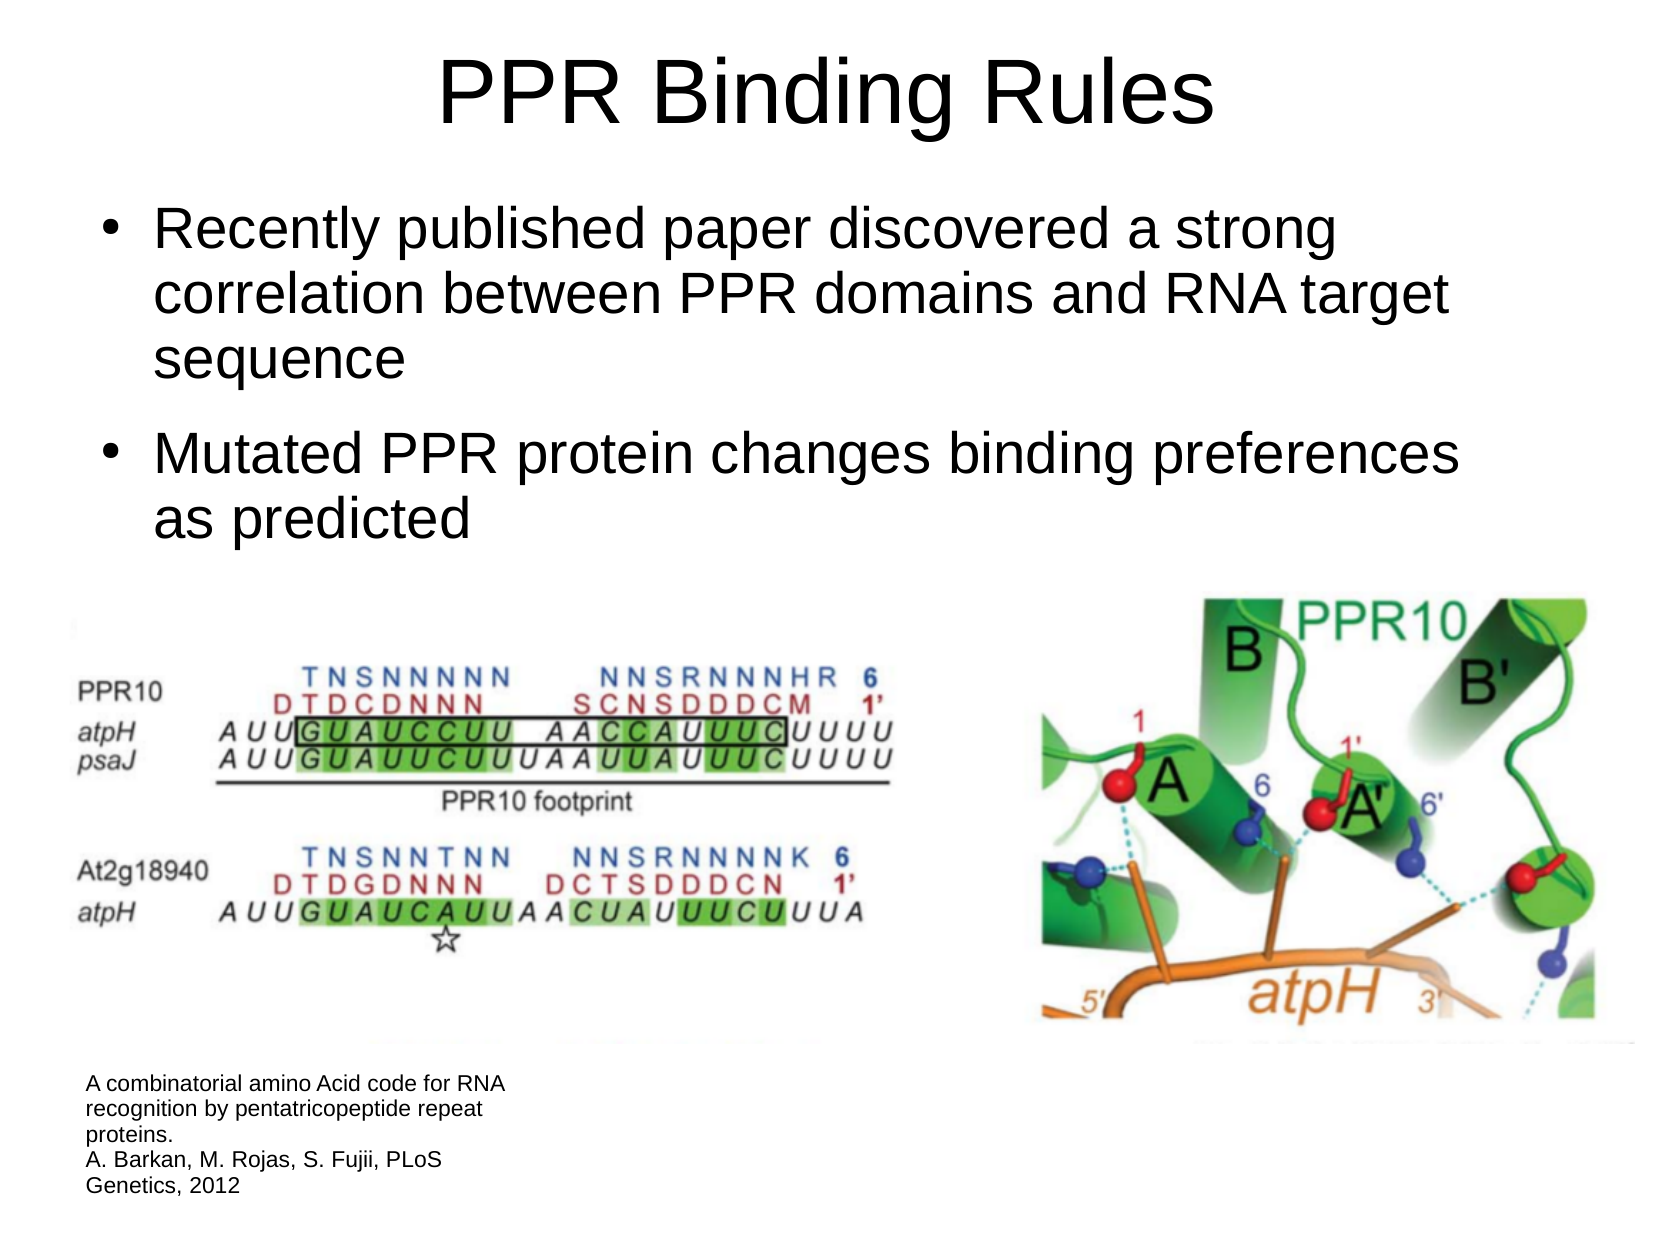

# PPR Binding Rules
Recently published paper discovered a strong correlation between PPR domains and RNA target sequence
Mutated PPR protein changes binding preferences as predicted
A combinatorial amino Acid code for RNA recognition by pentatricopeptide repeat proteins.
A. Barkan, M. Rojas, S. Fujii, PLoS Genetics, 2012